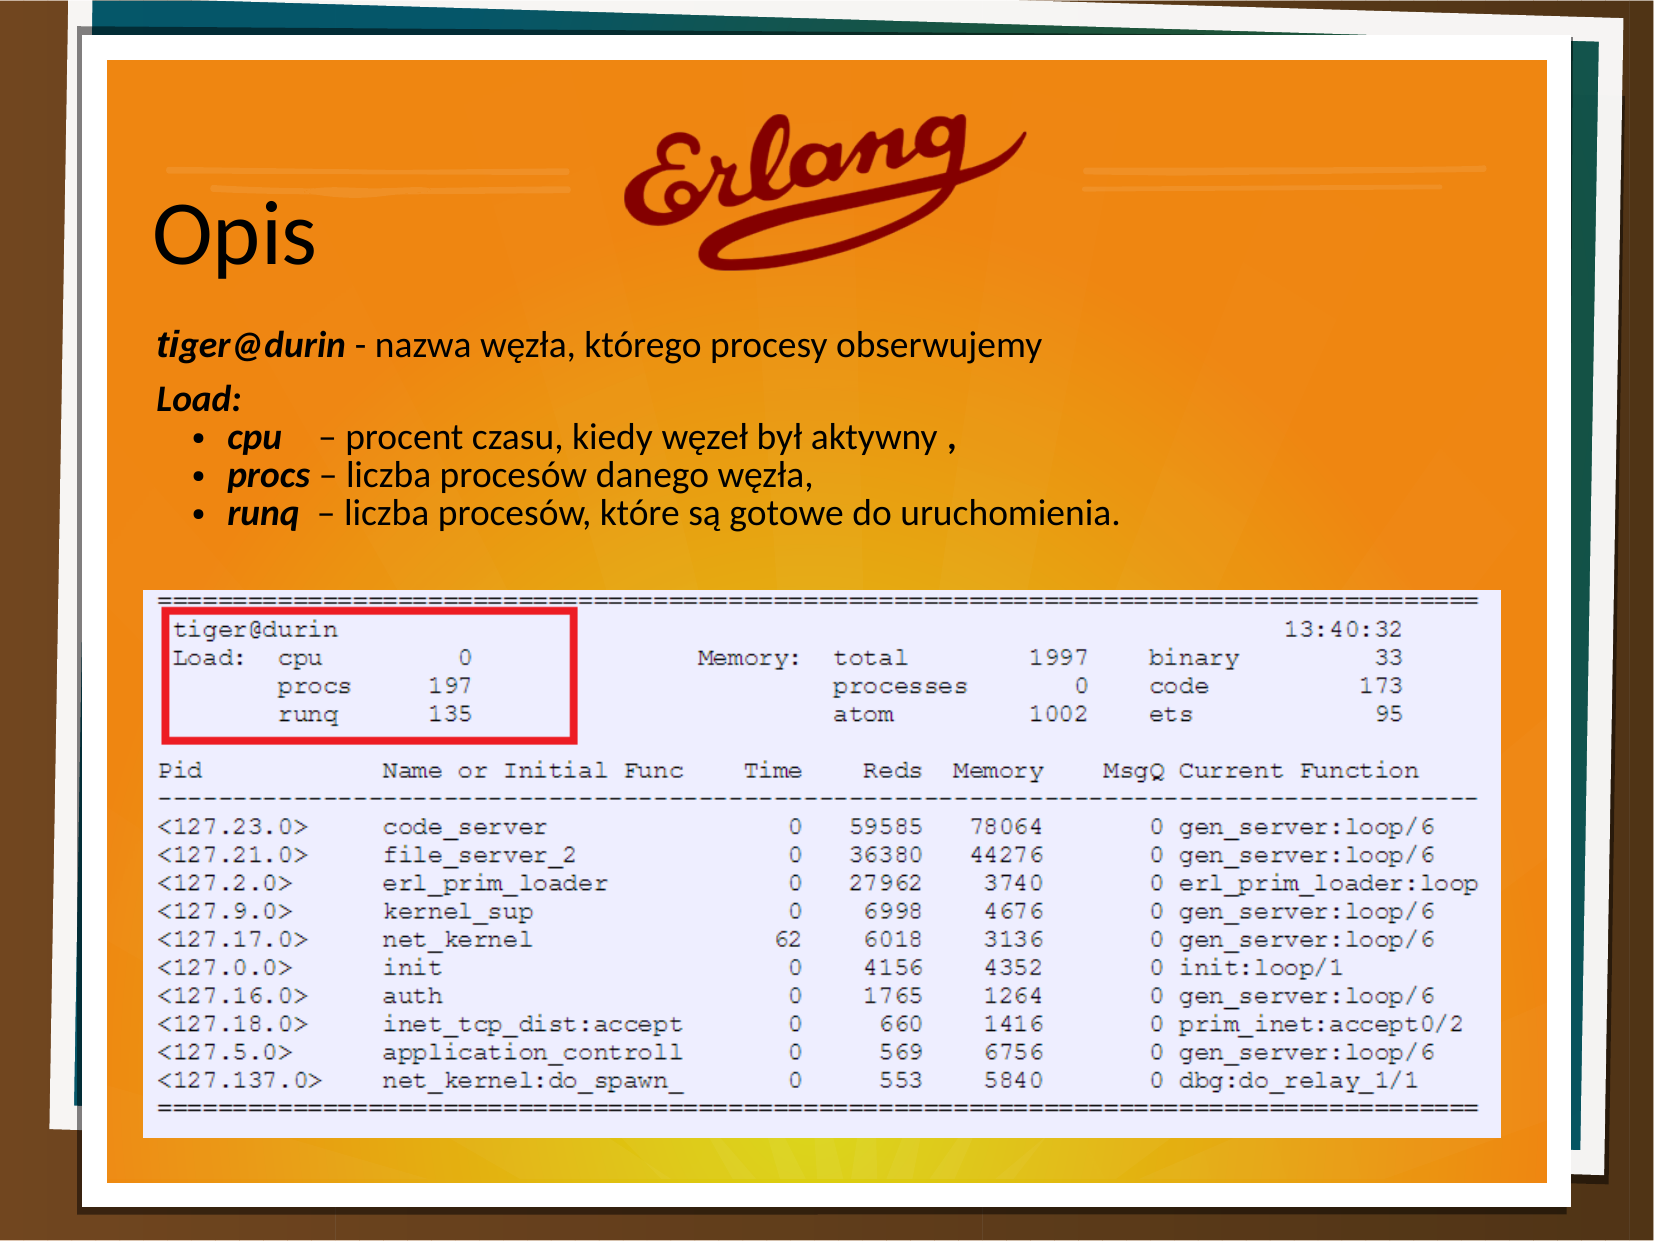

Opis
tiger@durin - nazwa węzła, którego procesy obserwujemy
Load:
cpu	 – procent czasu, kiedy węzeł był aktywny ,
procs – liczba procesów danego węzła,
runq – liczba procesów, które są gotowe do uruchomienia.